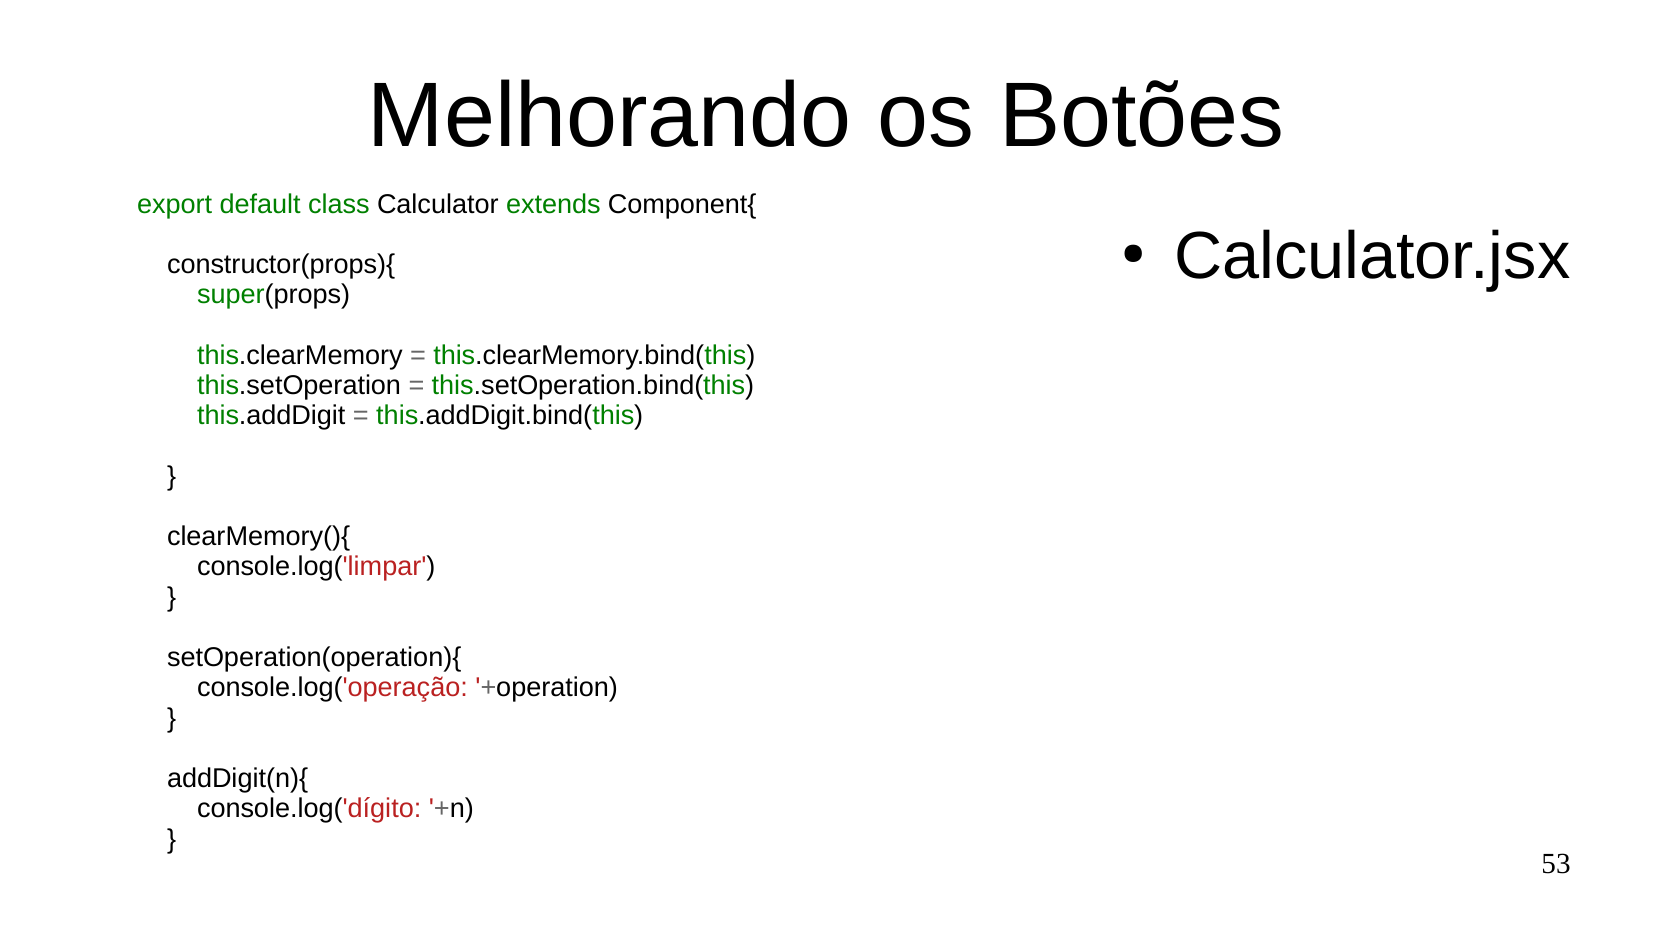

# Melhorando os Botões
export default class Calculator extends Component{
 constructor(props){
 super(props)
 this.clearMemory = this.clearMemory.bind(this)
 this.setOperation = this.setOperation.bind(this)
 this.addDigit = this.addDigit.bind(this)
 }
 clearMemory(){
 console.log('limpar')
 }
 setOperation(operation){
 console.log('operação: '+operation)
 }
 addDigit(n){
 console.log('dígito: '+n)
 }
Calculator.jsx
53